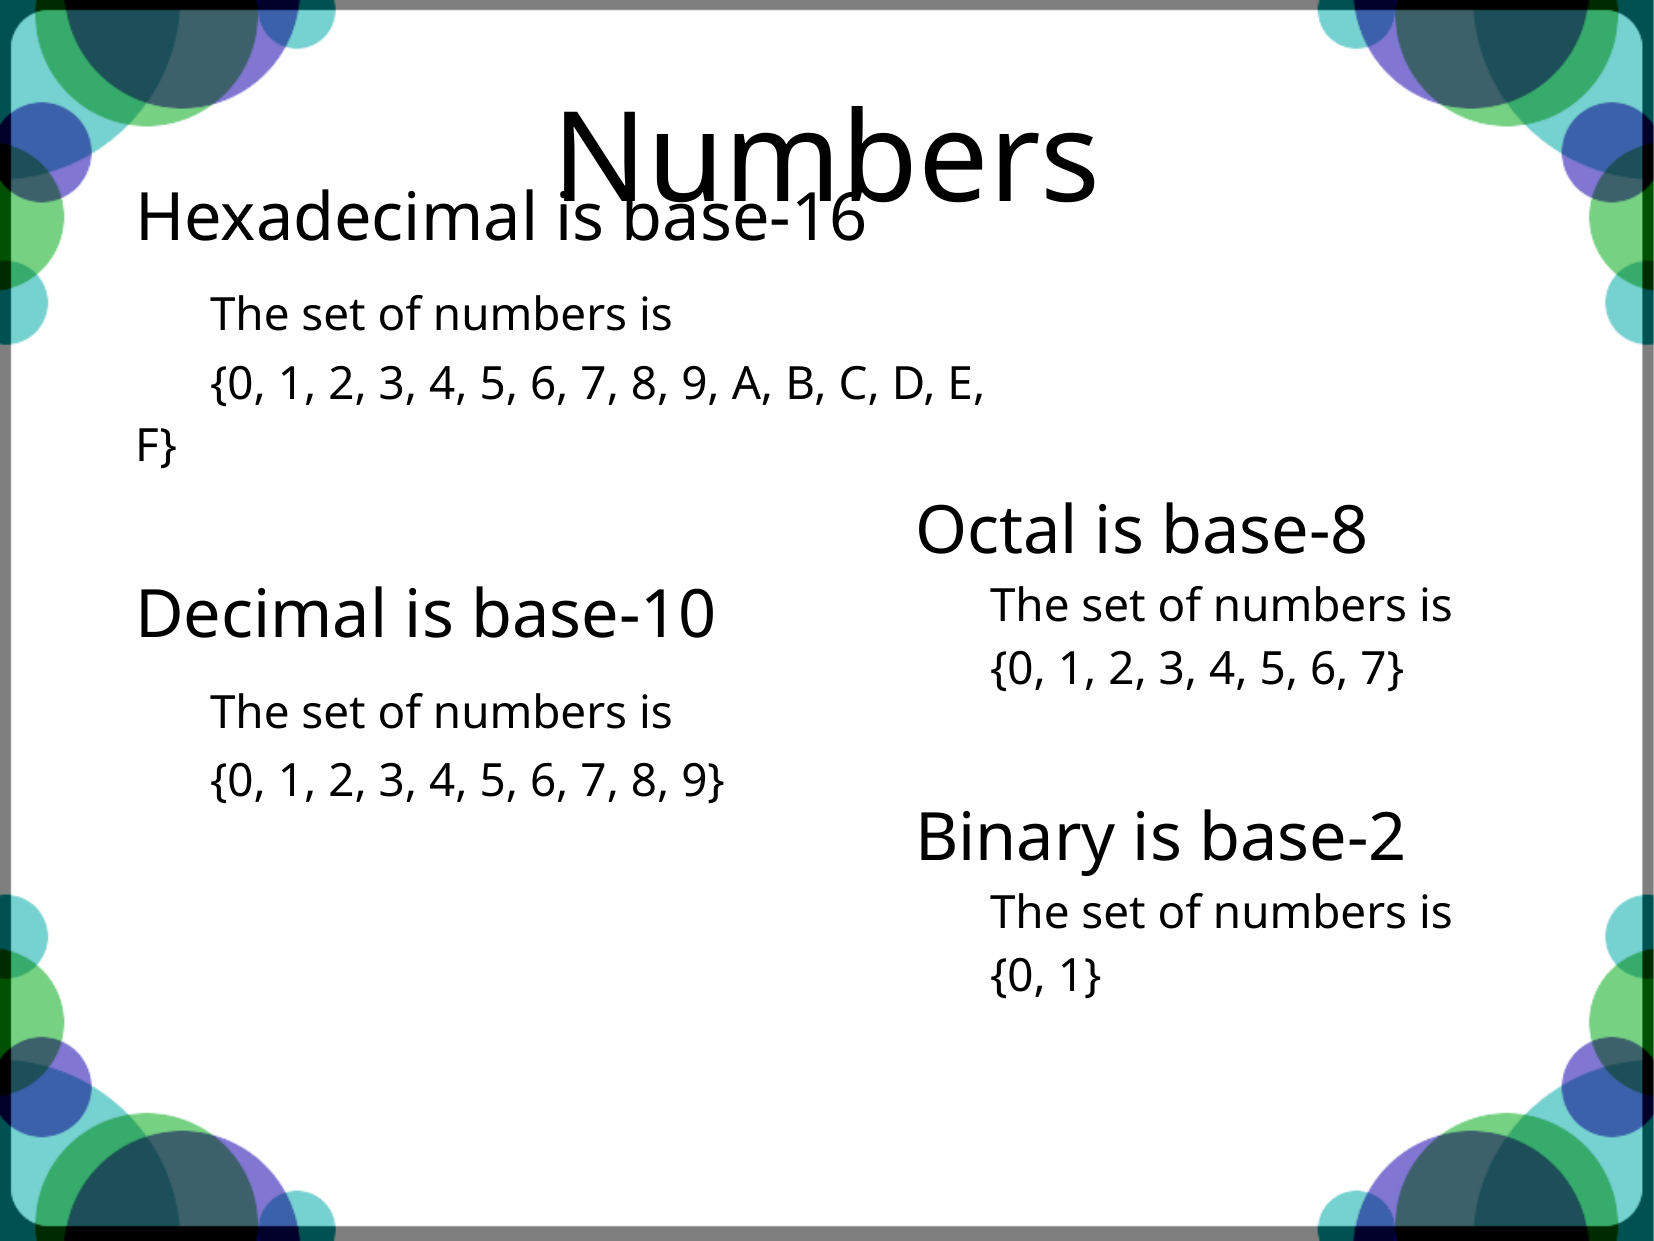

# Numbers
Hexadecimal is base-16
	The set of numbers is
	{0, 1, 2, 3, 4, 5, 6, 7, 8, 9, A, B, C, D, E, F}
Decimal is base-10
	The set of numbers is
	{0, 1, 2, 3, 4, 5, 6, 7, 8, 9}
Octal is base-8
	The set of numbers is
	{0, 1, 2, 3, 4, 5, 6, 7}
Binary is base-2
	The set of numbers is
	{0, 1}